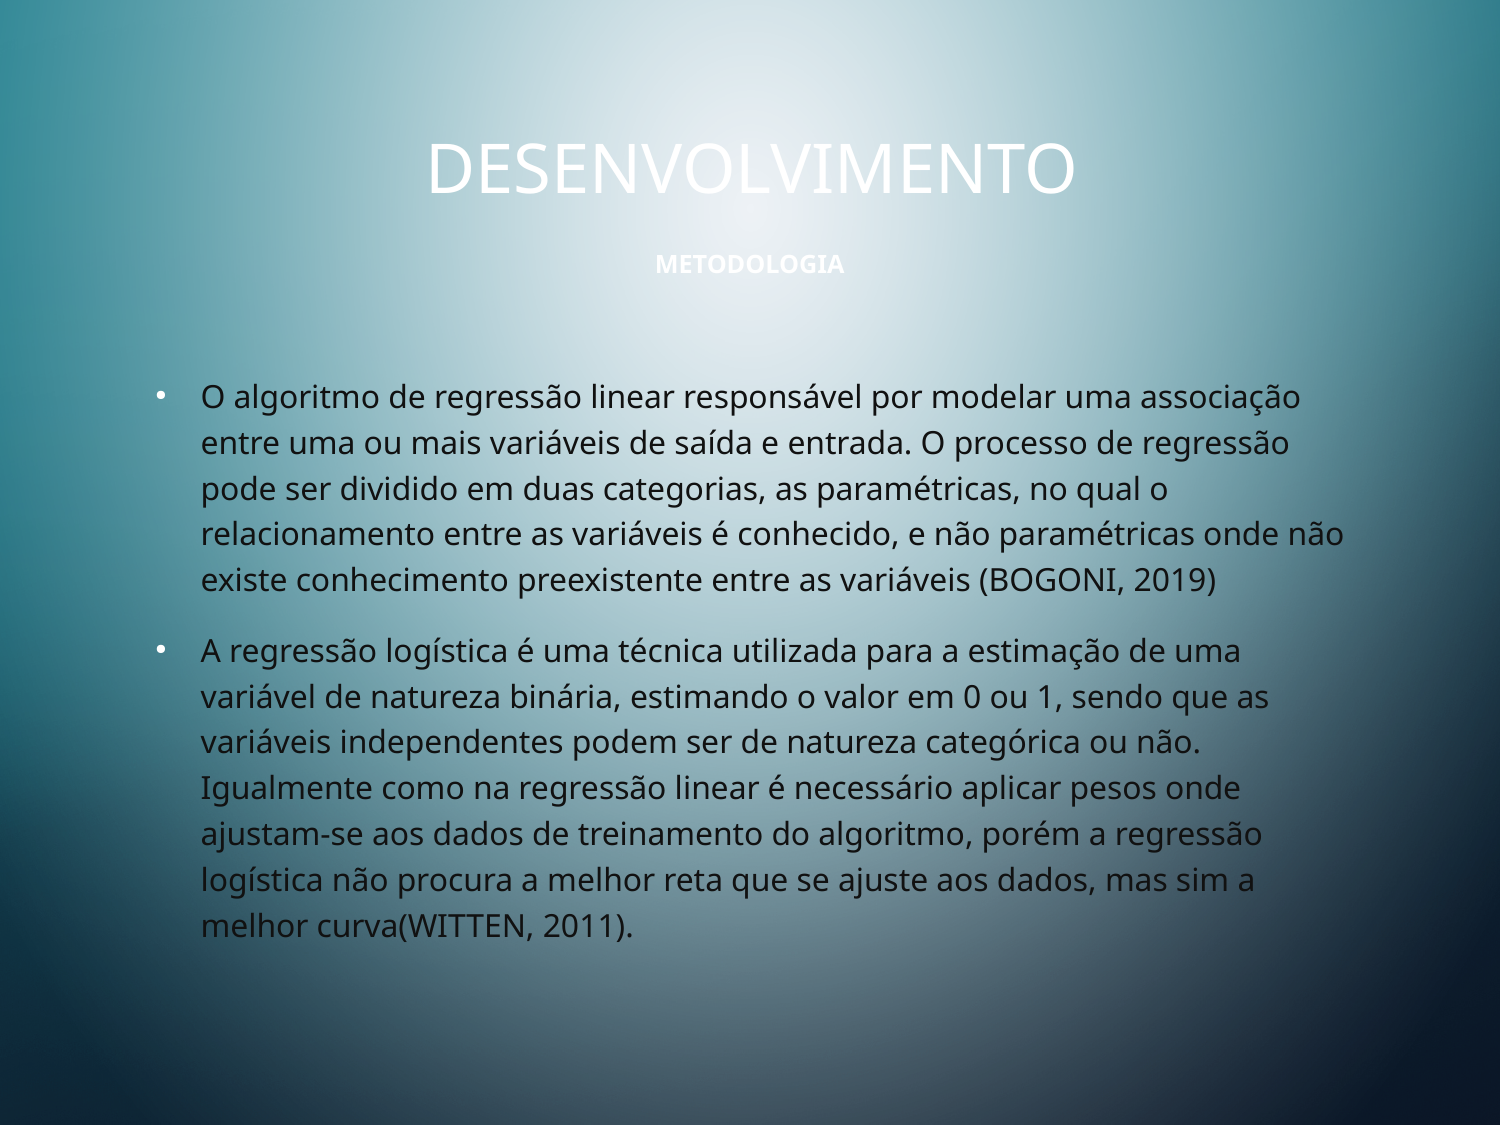

Desenvolvimento
# Metodologia
O algoritmo de regressão linear responsável por modelar uma associação entre uma ou mais variáveis de saída e entrada. O processo de regressão pode ser dividido em duas categorias, as paramétricas, no qual o relacionamento entre as variáveis é conhecido, e não paramétricas onde não existe conhecimento preexistente entre as variáveis (BOGONI, 2019)
A regressão logística é uma técnica utilizada para a estimação de uma variável de natureza binária, estimando o valor em 0 ou 1, sendo que as variáveis independentes podem ser de natureza categórica ou não. Igualmente como na regressão linear é necessário aplicar pesos onde ajustam-se aos dados de treinamento do algoritmo, porém a regressão logística não procura a melhor reta que se ajuste aos dados, mas sim a melhor curva(WITTEN, 2011).